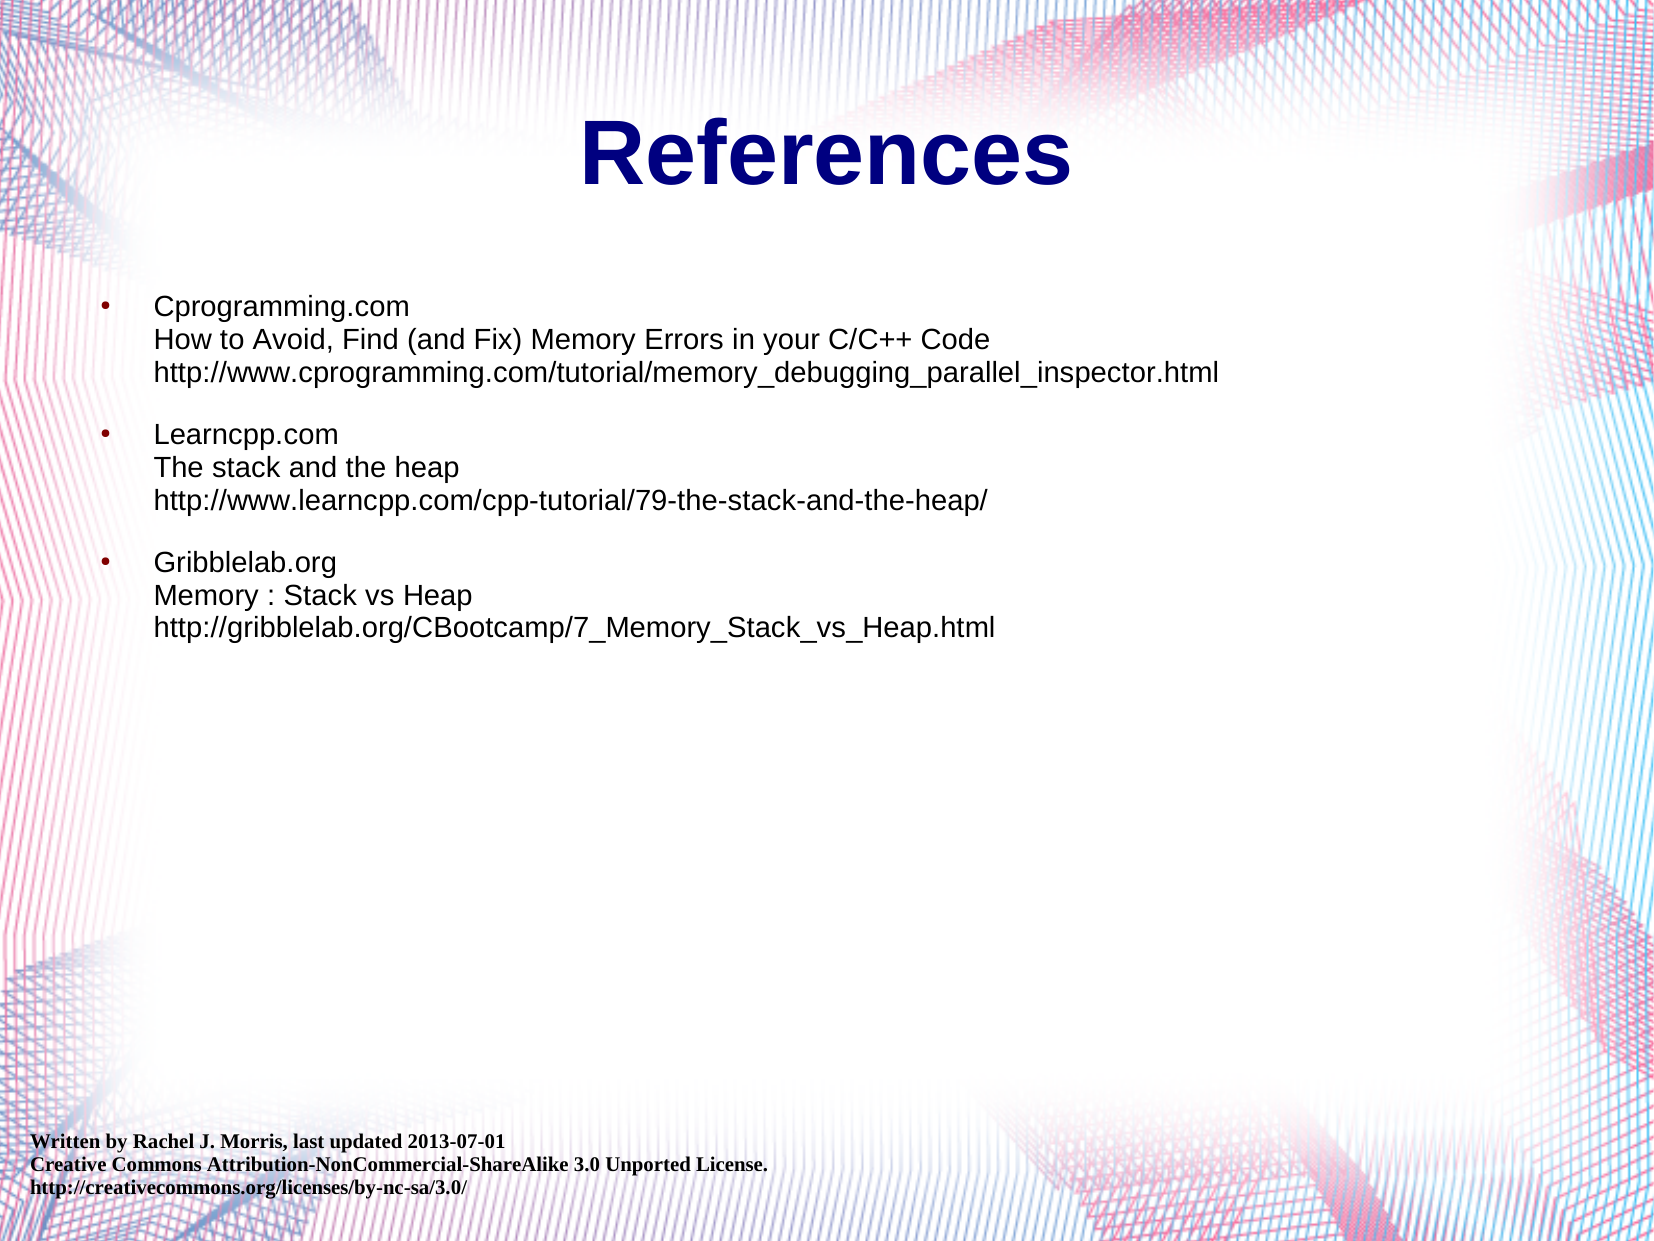

# References
Cprogramming.com
How to Avoid, Find (and Fix) Memory Errors in your C/C++ Code
http://www.cprogramming.com/tutorial/memory_debugging_parallel_inspector.html
Learncpp.com
The stack and the heap
http://www.learncpp.com/cpp-tutorial/79-the-stack-and-the-heap/
Gribblelab.org
Memory : Stack vs Heap
http://gribblelab.org/CBootcamp/7_Memory_Stack_vs_Heap.html